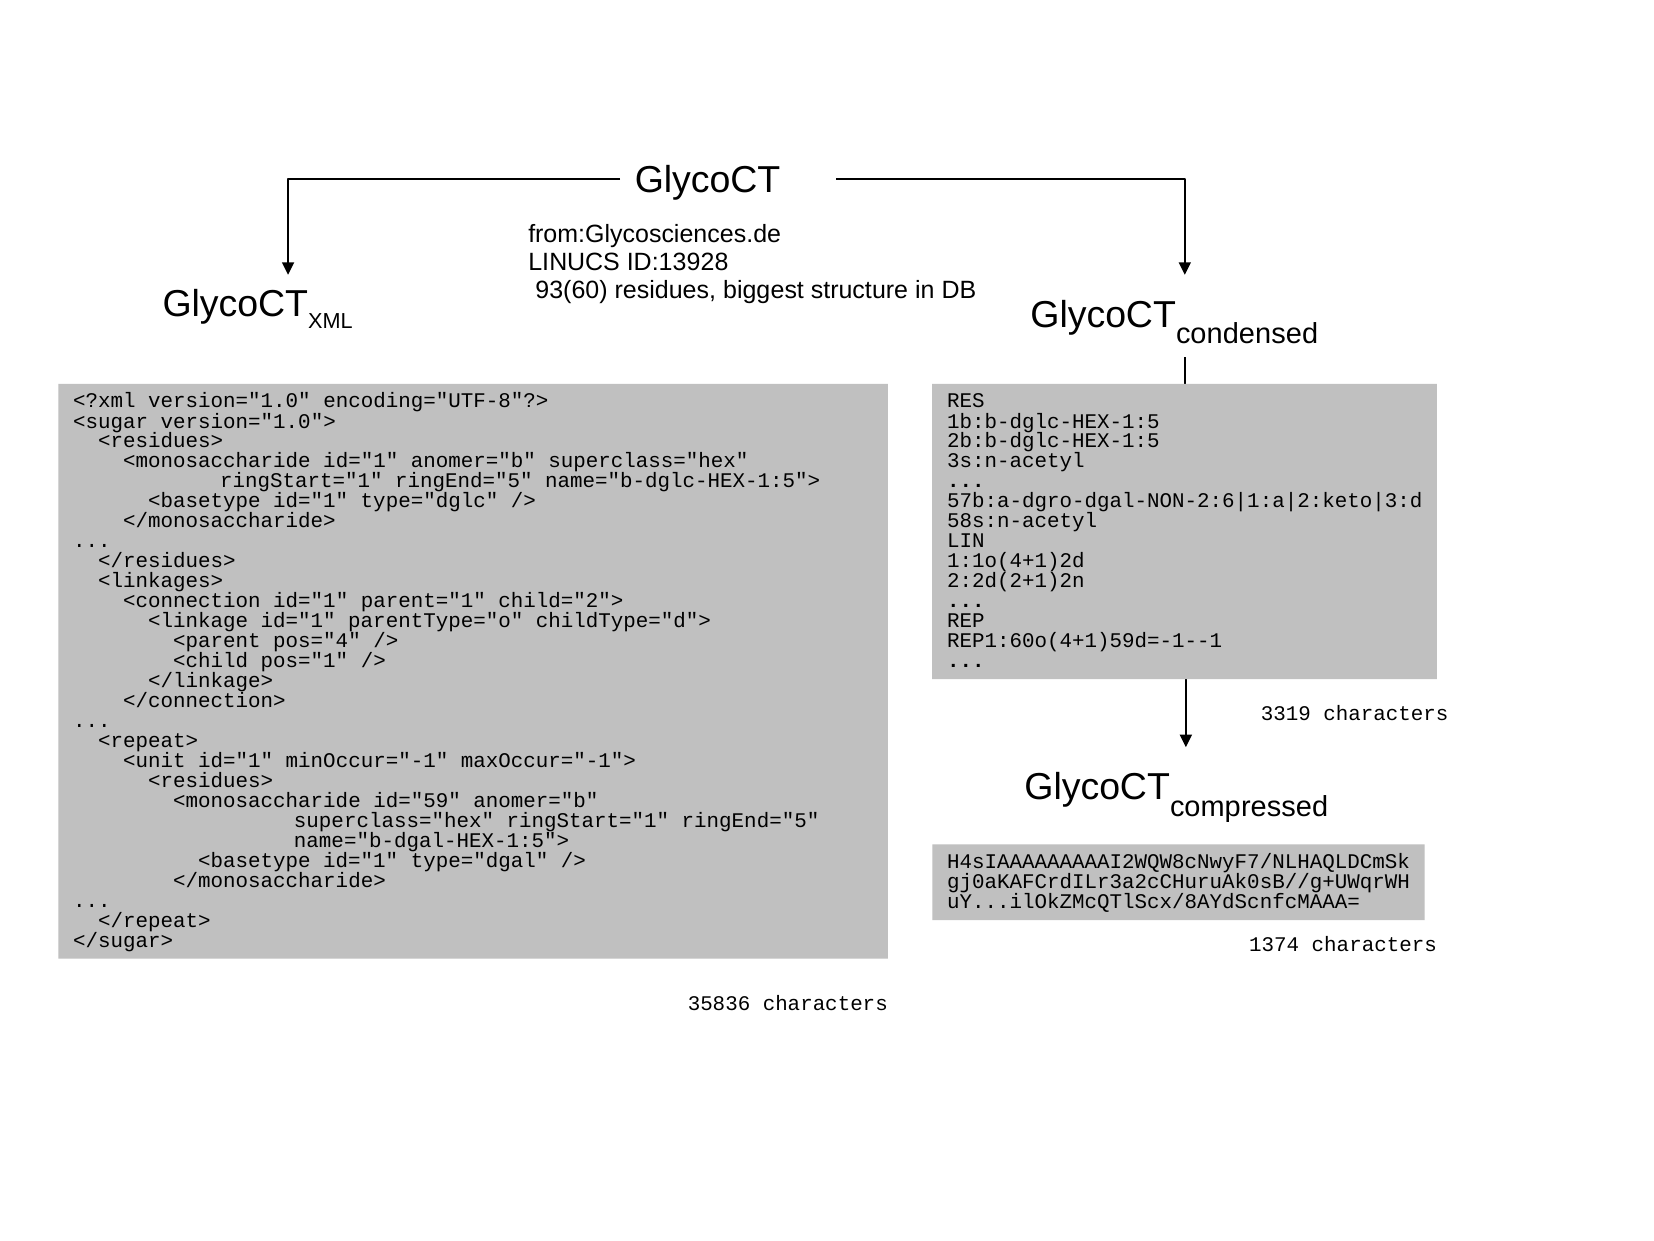

GlycoCT
from:Glycosciences.de
LINUCS ID:13928
 93(60) residues, biggest structure in DB
GlycoCTXML
GlycoCTcondensed
<?xml version="1.0" encoding="UTF-8"?>
<sugar version="1.0">
 <residues>
 <monosaccharide id="1" anomer="b" superclass="hex"
		ringStart="1" ringEnd="5" name="b-dglc-HEX-1:5">
 <basetype id="1" type="dglc" />
 </monosaccharide>
...
 </residues>
 <linkages>
 <connection id="1" parent="1" child="2">
 <linkage id="1" parentType="o" childType="d">
 <parent pos="4" />
 <child pos="1" />
 </linkage>
 </connection>
...
 <repeat>
 <unit id="1" minOccur="-1" maxOccur="-1">
 <residues>
 <monosaccharide id="59" anomer="b"
			superclass="hex" ringStart="1" ringEnd="5"
			name="b-dgal-HEX-1:5">
 <basetype id="1" type="dgal" />
 </monosaccharide>
...
 </repeat>
</sugar>
RES
1b:b-dglc-HEX-1:5
2b:b-dglc-HEX-1:5
3s:n-acetyl
...
57b:a-dgro-dgal-NON-2:6|1:a|2:keto|3:d
58s:n-acetyl
LIN
1:1o(4+1)2d
2:2d(2+1)2n
...
REP
REP1:60o(4+1)59d=-1--1
...
3319 characters
GlycoCTcompressed
H4sIAAAAAAAAAI2WQW8cNwyF7/NLHAQLDCmSk
gj0aKAFCrdILr3a2cCHuruAk0sB//g+UWqrWH
uY...ilOkZMcQTlScx/8AYdScnfcMAAA=
1374 characters
35836 characters